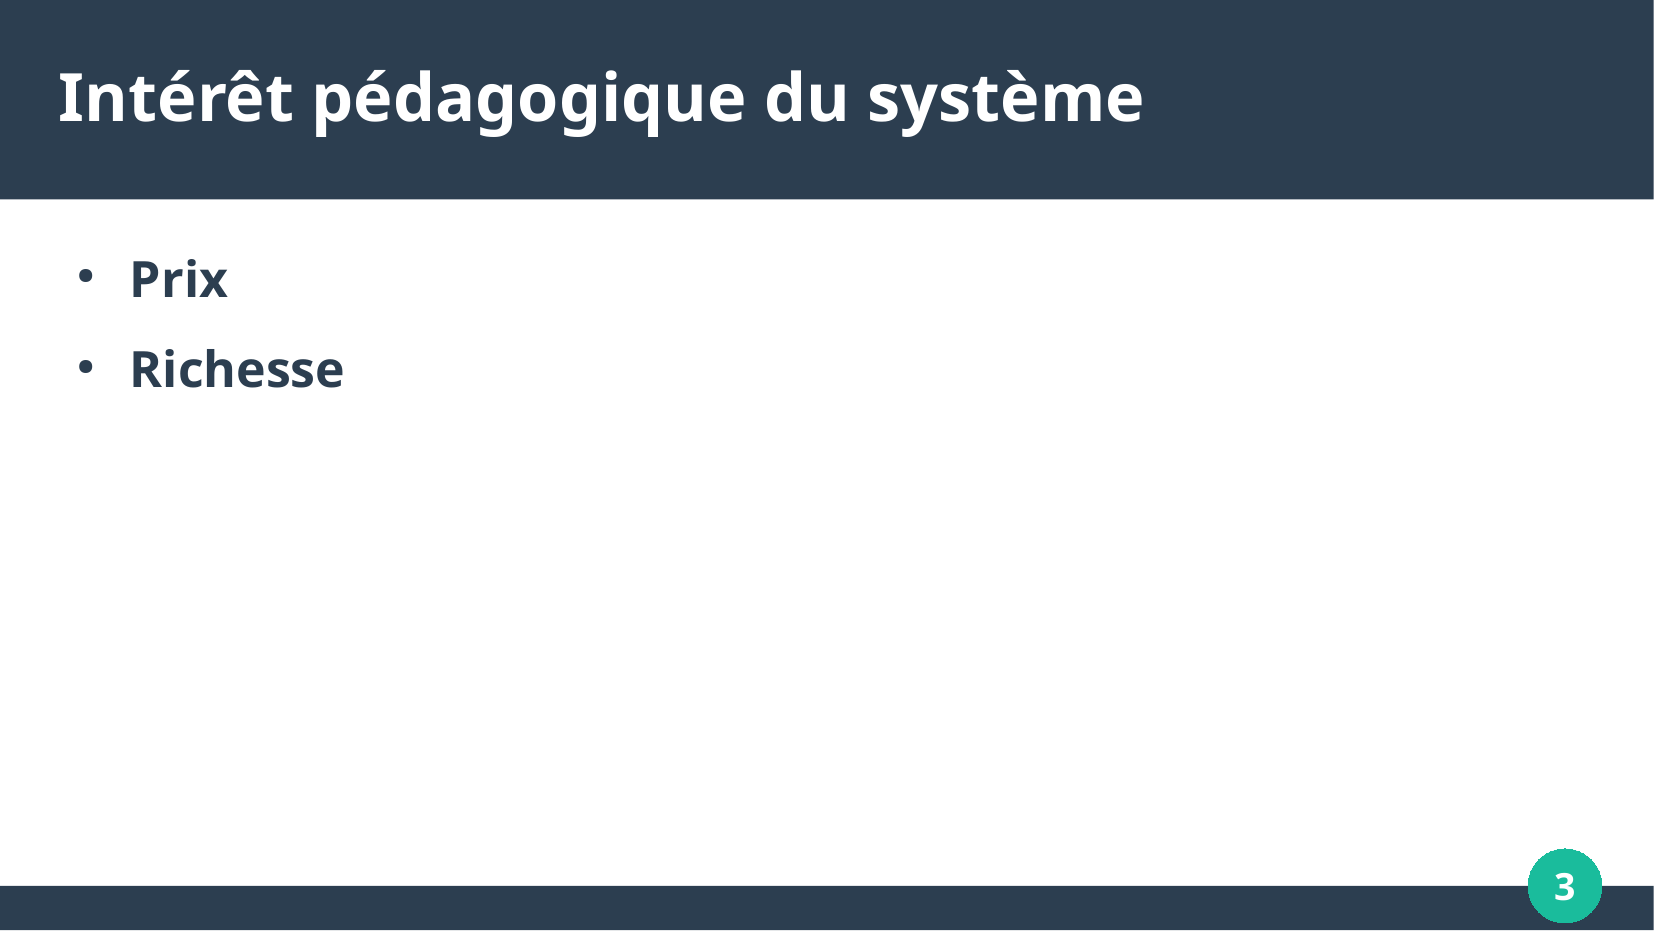

# Intérêt pédagogique du système
Prix
Richesse
3